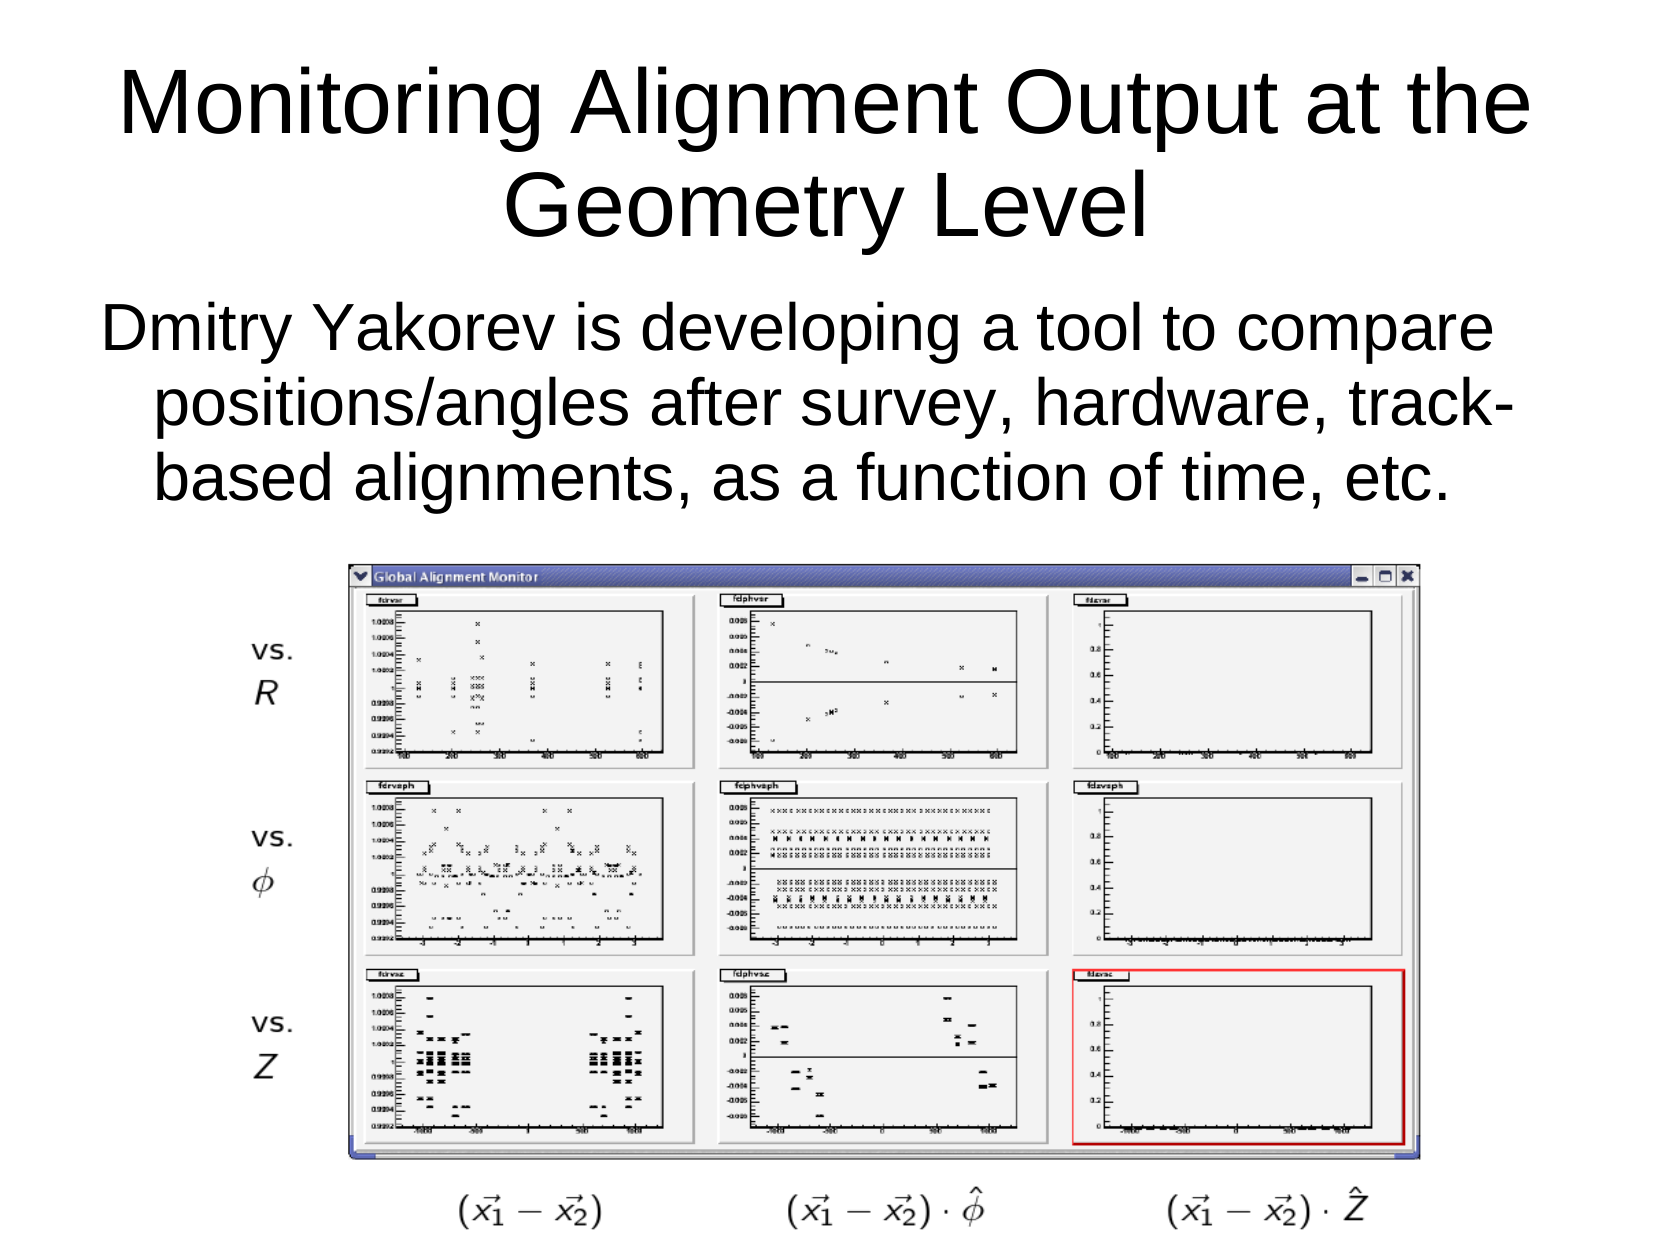

# Monitoring Alignment Output at the Geometry Level
Dmitry Yakorev is developing a tool to compare positions/angles after survey, hardware, track-based alignments, as a function of time, etc.